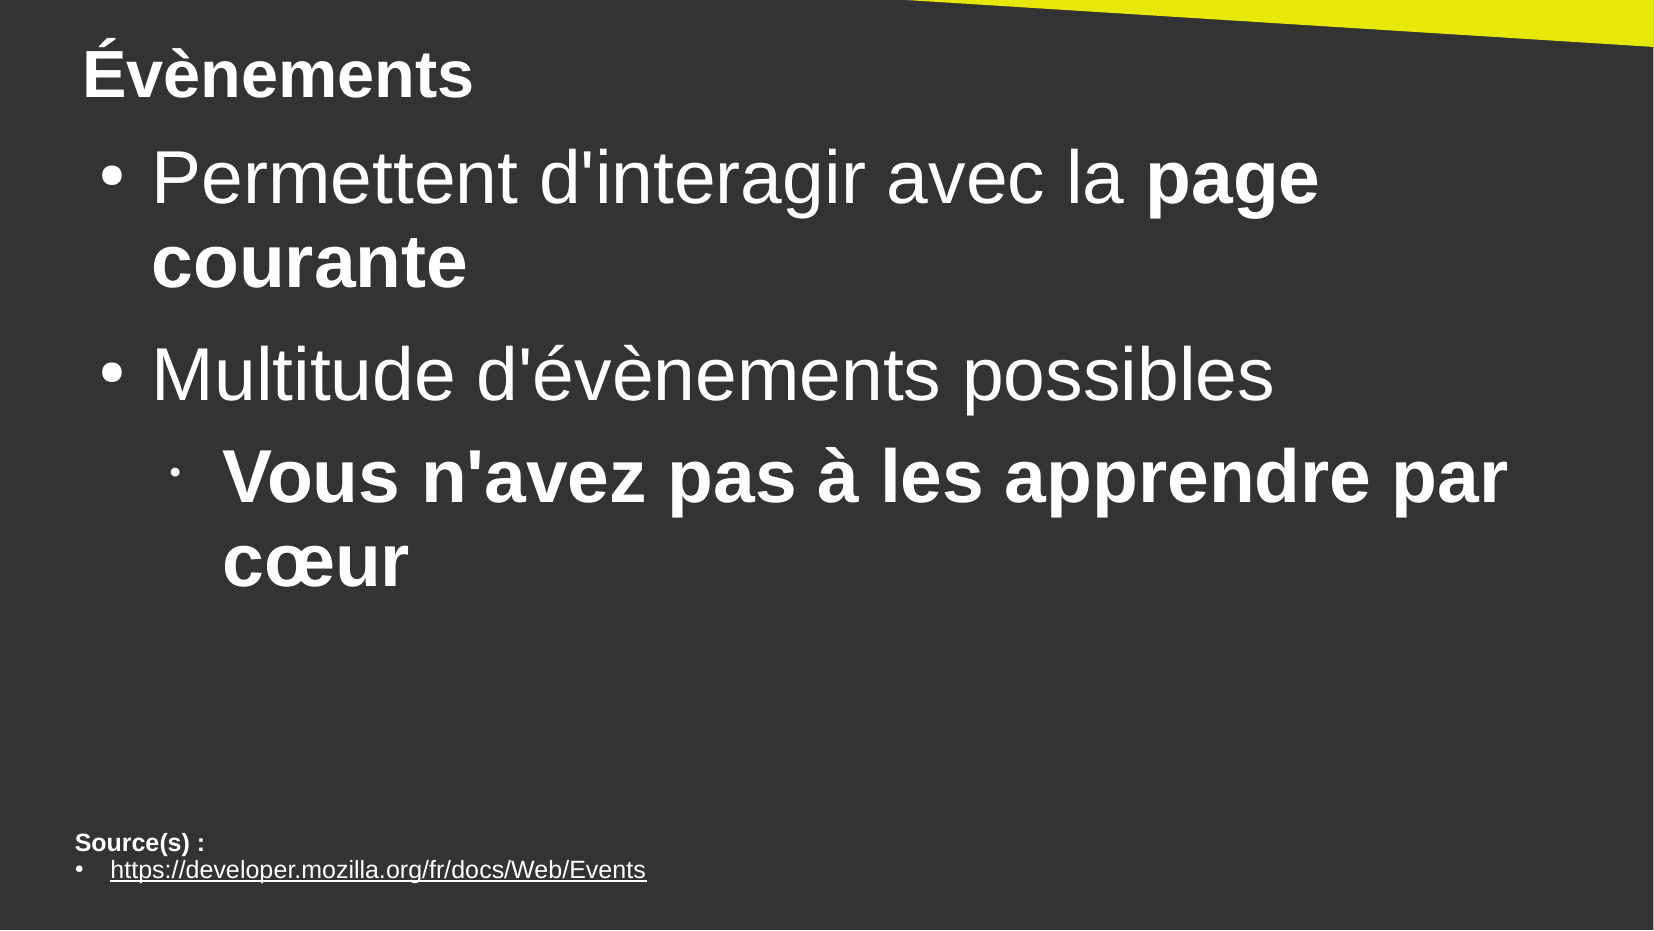

# Évènements
Permettent d'interagir avec la page courante
Multitude d'évènements possibles
Vous n'avez pas à les apprendre par cœur
Source(s) :
https://developer.mozilla.org/fr/docs/Web/Events